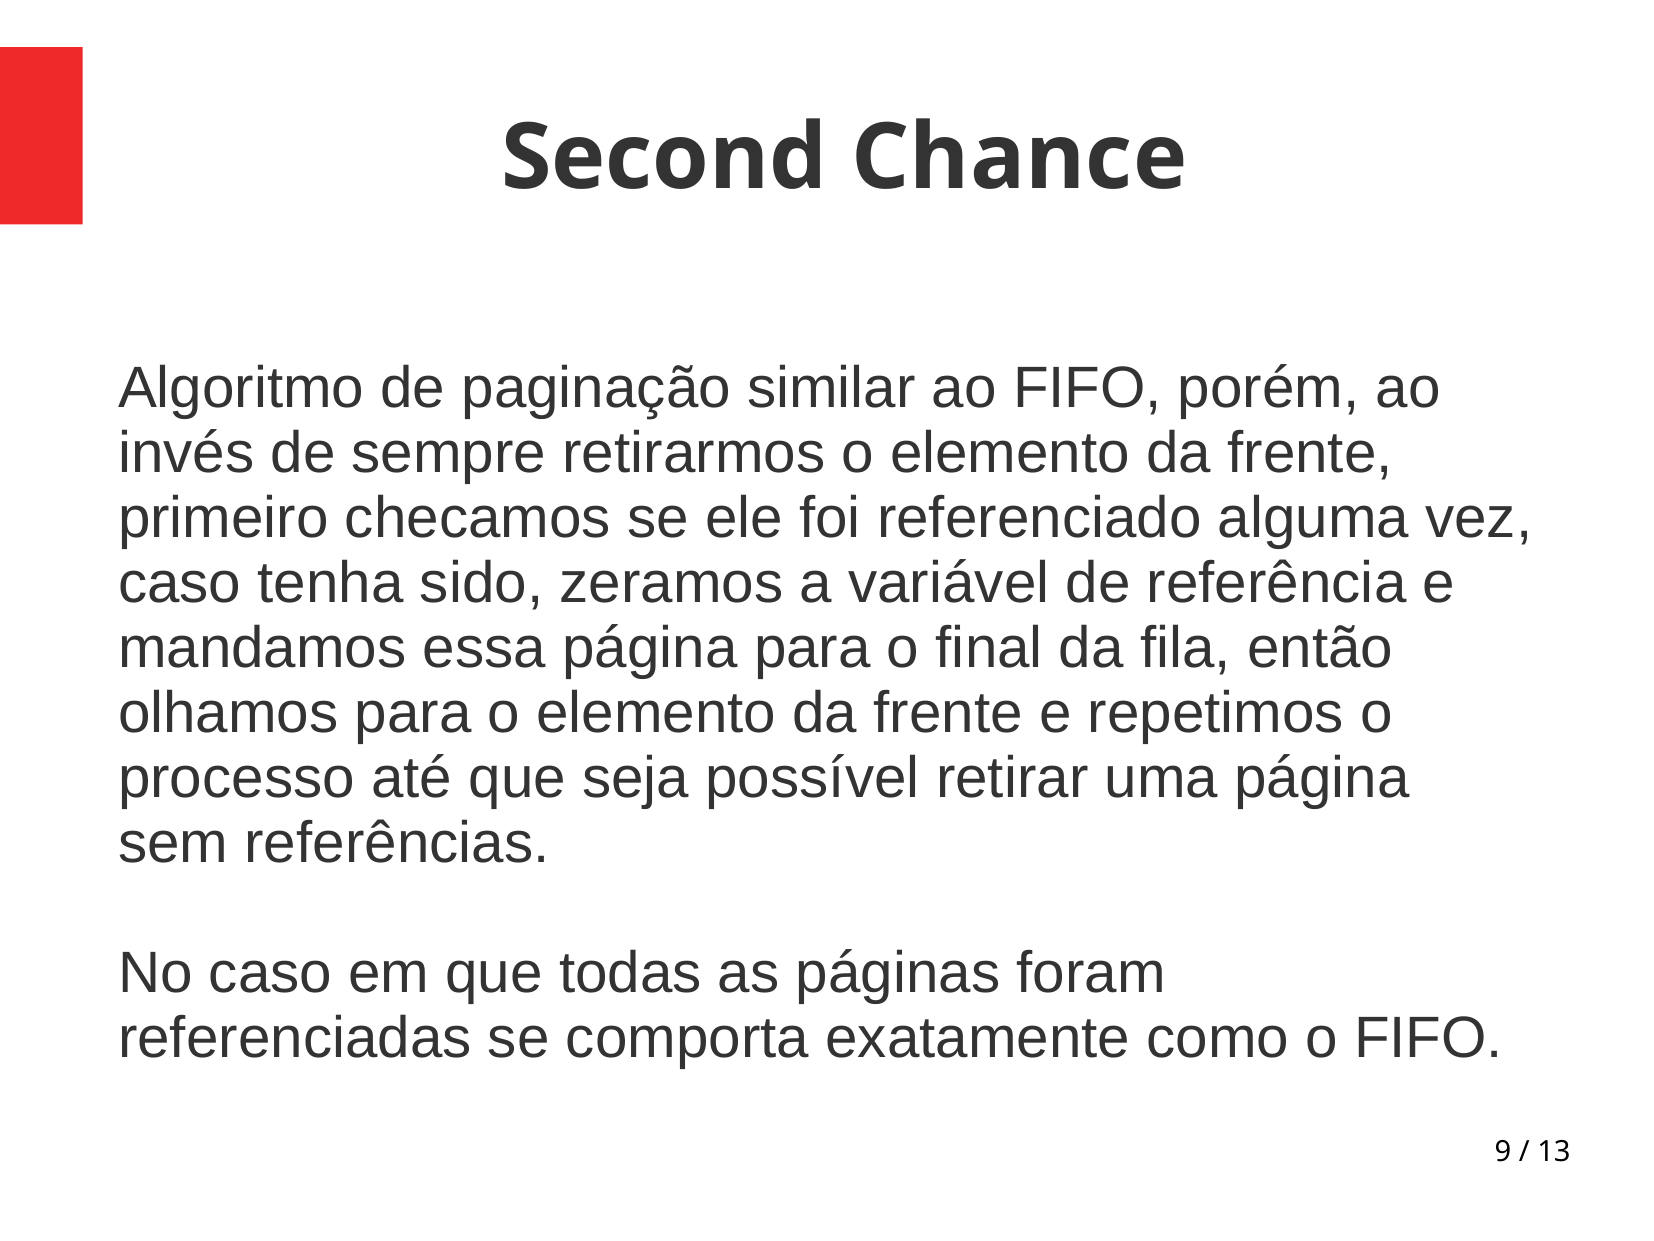

# Second Chance
Algoritmo de paginação similar ao FIFO, porém, ao invés de sempre retirarmos o elemento da frente, primeiro checamos se ele foi referenciado alguma vez, caso tenha sido, zeramos a variável de referência e mandamos essa página para o final da fila, então olhamos para o elemento da frente e repetimos o processo até que seja possível retirar uma página sem referências.
No caso em que todas as páginas foram referenciadas se comporta exatamente como o FIFO.
9